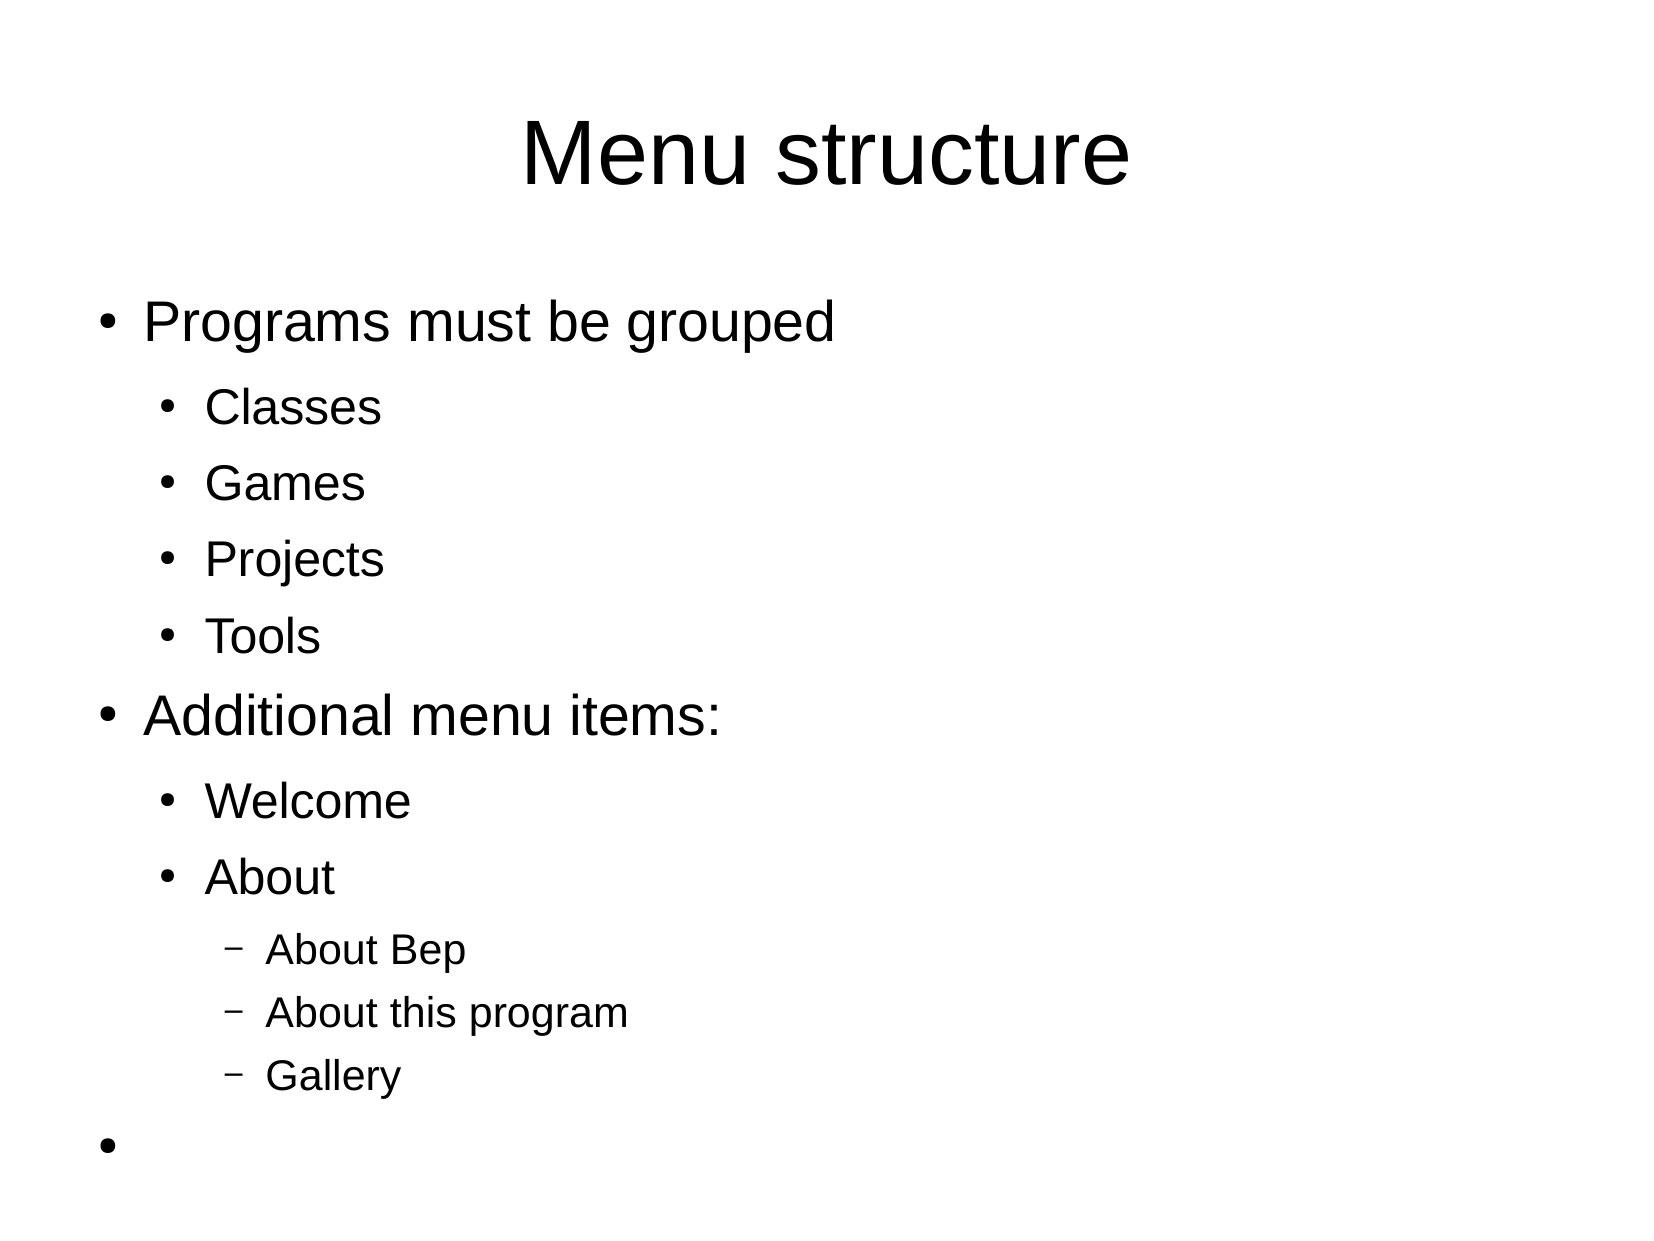

# Menu structure
Programs must be grouped
Classes
Games
Projects
Tools
Additional menu items:
Welcome
About
About Bep
About this program
Gallery